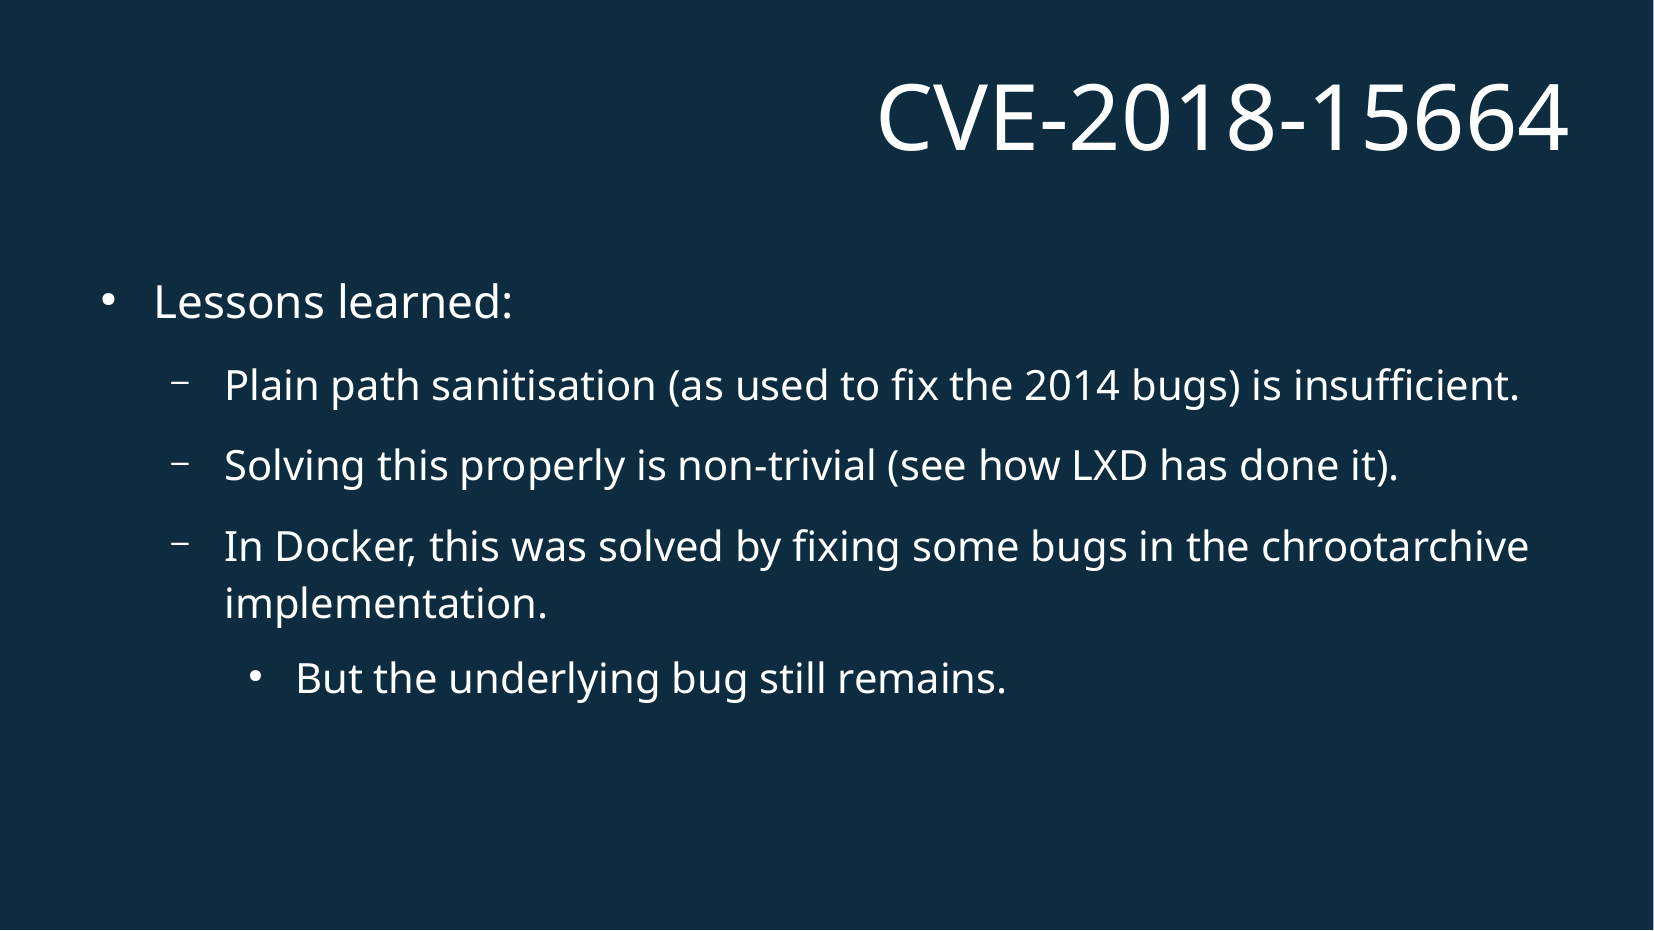

# CVE-2018-15664
Lessons learned:
Plain path sanitisation (as used to fix the 2014 bugs) is insufficient.
Solving this properly is non-trivial (see how LXD has done it).
In Docker, this was solved by fixing some bugs in the chrootarchive implementation.
But the underlying bug still remains.